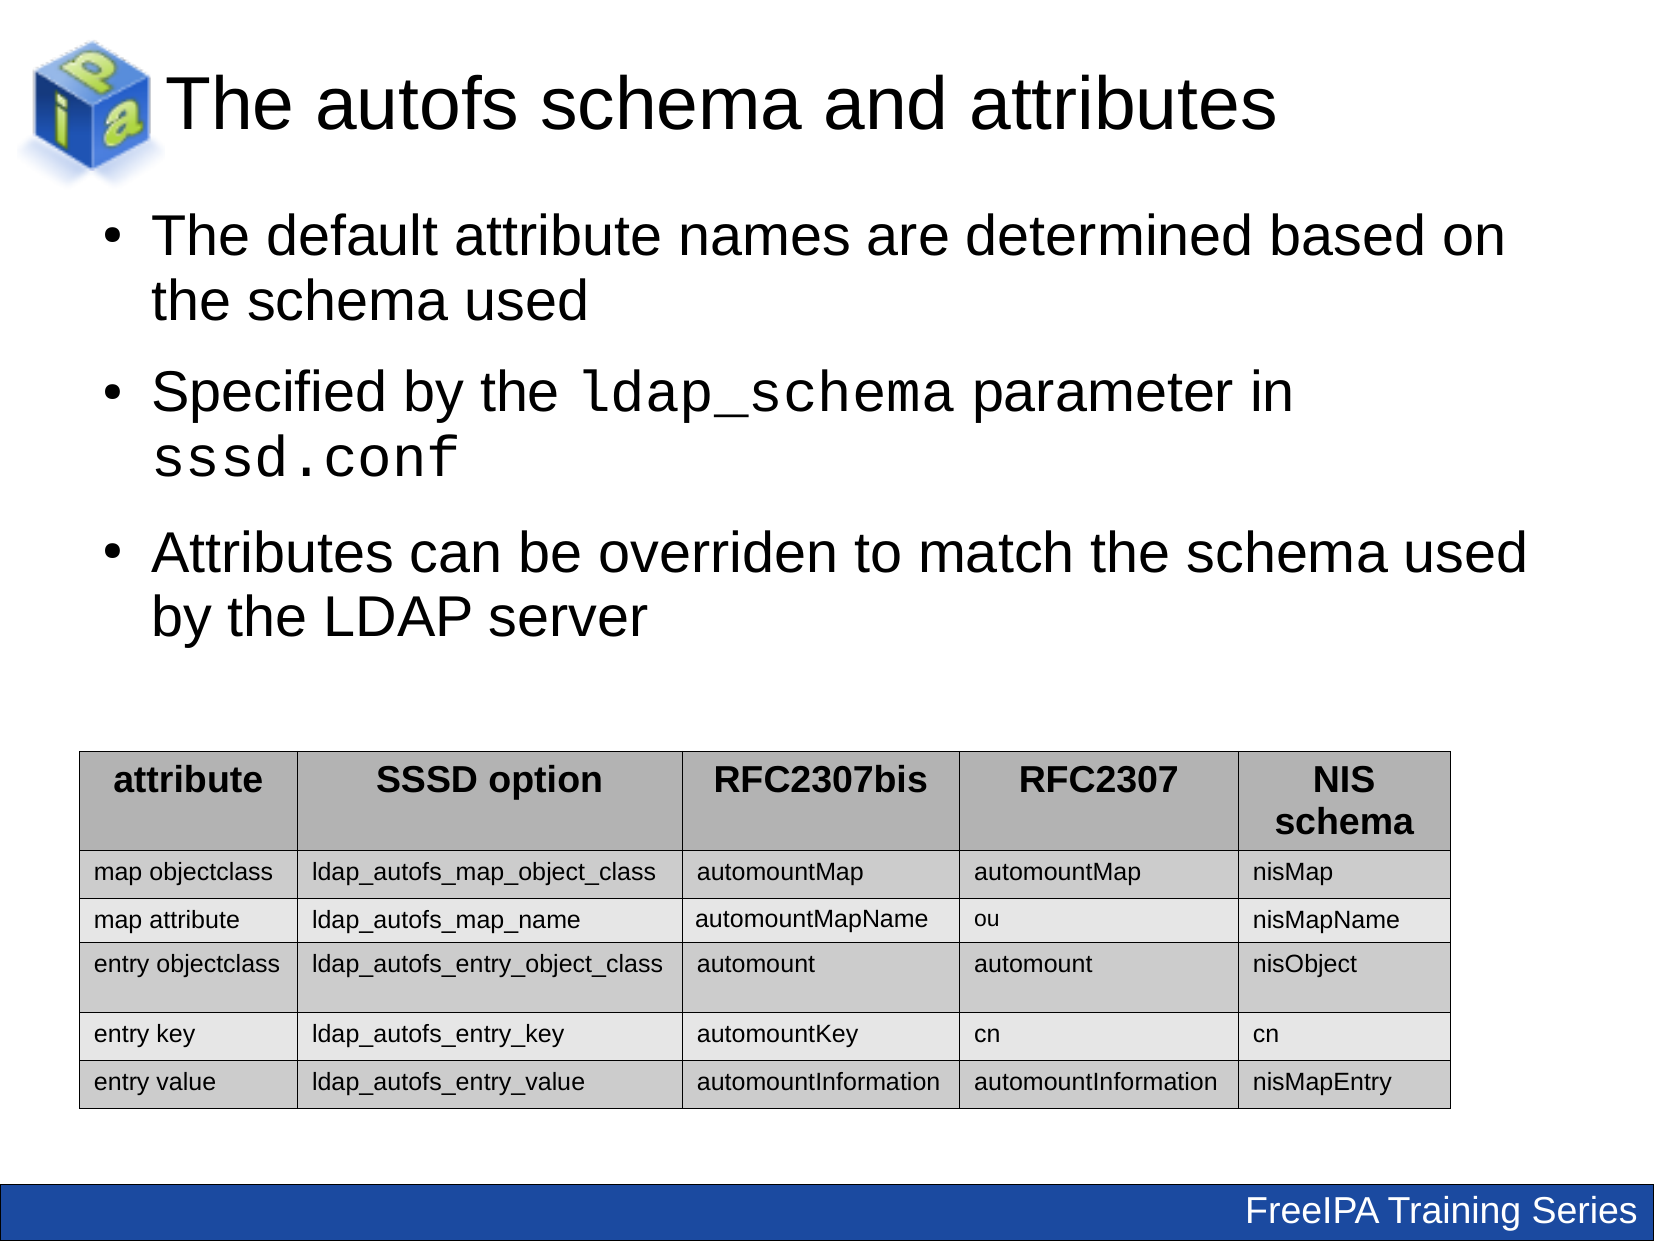

# The autofs schema and attributes
The default attribute names are determined based on the schema used
Specified by the ldap_schema parameter in sssd.conf
Attributes can be overriden to match the schema used by the LDAP server
| attribute | SSSD option | RFC2307bis | RFC2307 | NIS schema |
| --- | --- | --- | --- | --- |
| map objectclass | ldap\_autofs\_map\_object\_class | automountMap | automountMap | nisMap |
| map attribute | ldap\_autofs\_map\_name | automountMapName | ou | nisMapName |
| entry objectclass | ldap\_autofs\_entry\_object\_class | automount | automount | nisObject |
| entry key | ldap\_autofs\_entry\_key | automountKey | cn | cn |
| entry value | ldap\_autofs\_entry\_value | automountInformation | automountInformation | nisMapEntry |